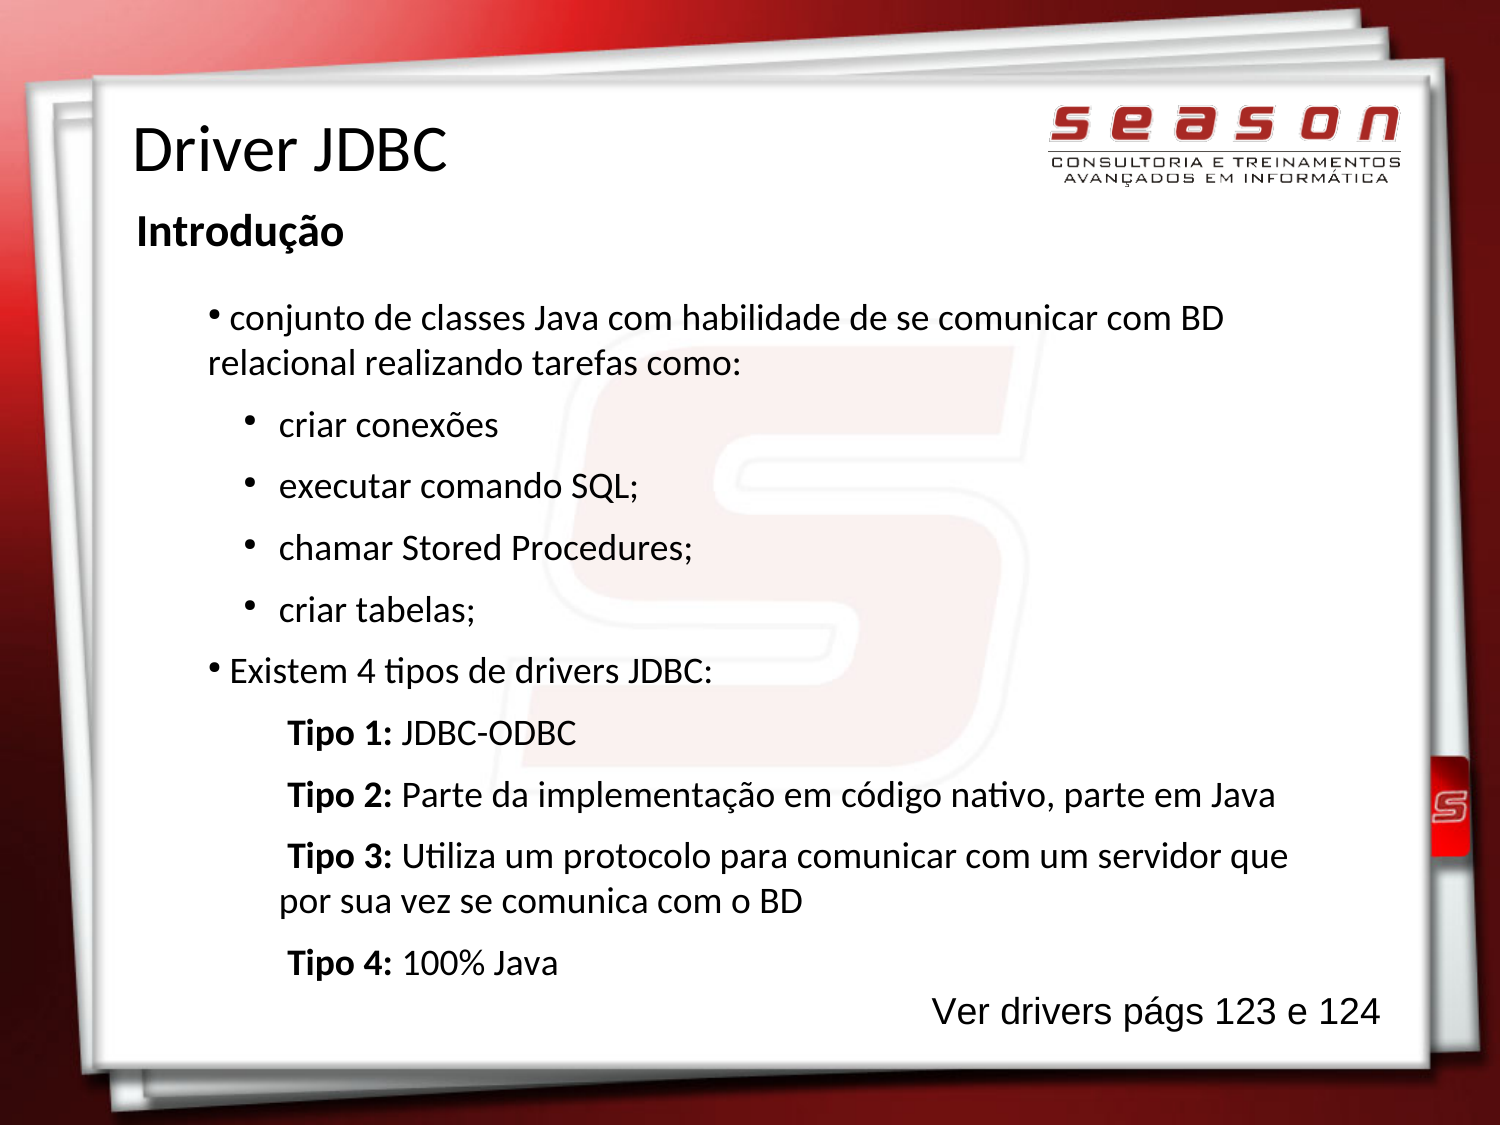

# Driver JDBC
Introdução
 conjunto de classes Java com habilidade de se comunicar com BD relacional realizando tarefas como:
criar conexões
executar comando SQL;
chamar Stored Procedures;
criar tabelas;
 Existem 4 tipos de drivers JDBC:
 Tipo 1: JDBC-ODBC
 Tipo 2: Parte da implementação em código nativo, parte em Java
 Tipo 3: Utiliza um protocolo para comunicar com um servidor que por sua vez se comunica com o BD
 Tipo 4: 100% Java
Ver drivers págs 123 e 124